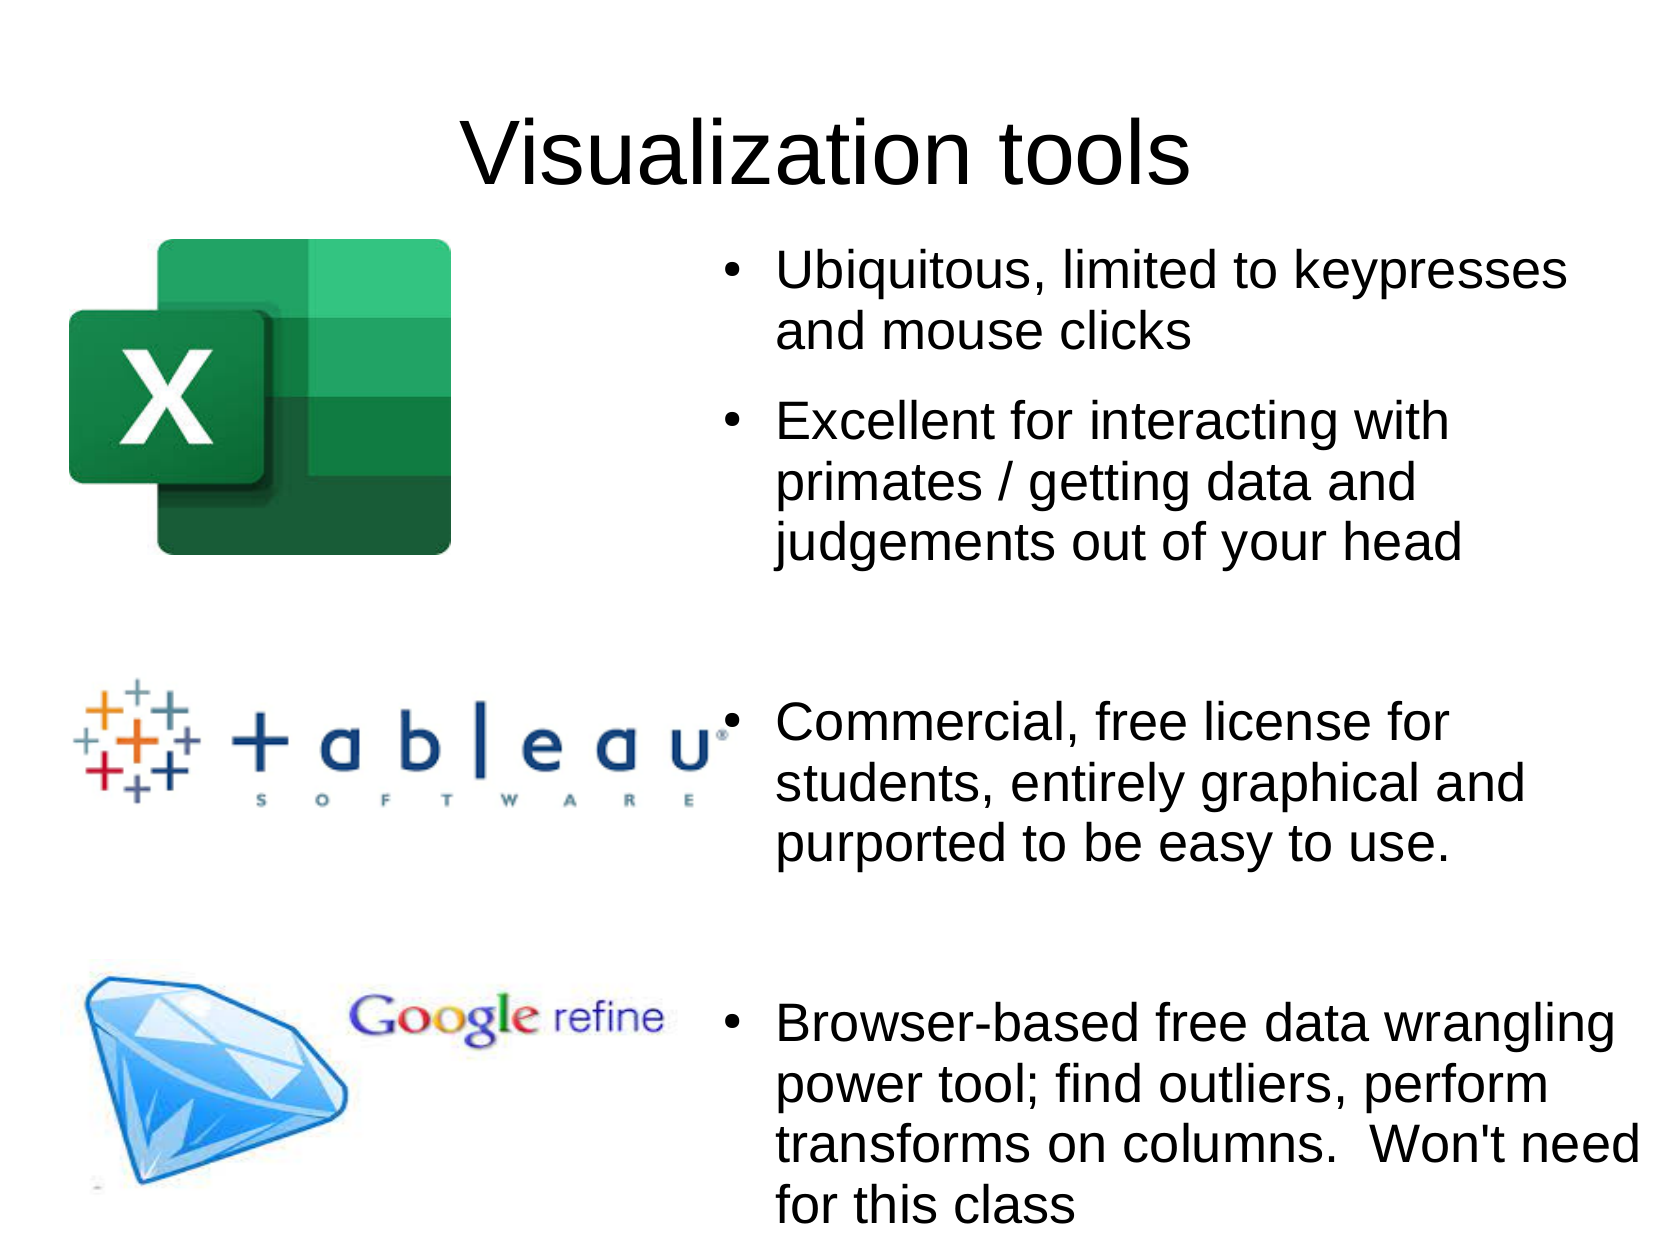

# Visualization tools
Ubiquitous, limited to keypresses and mouse clicks
Excellent for interacting with primates / getting data and judgements out of your head
Commercial, free license for students, entirely graphical and purported to be easy to use.
Browser-based free data wrangling power tool; find outliers, perform transforms on columns. Won't need for this class